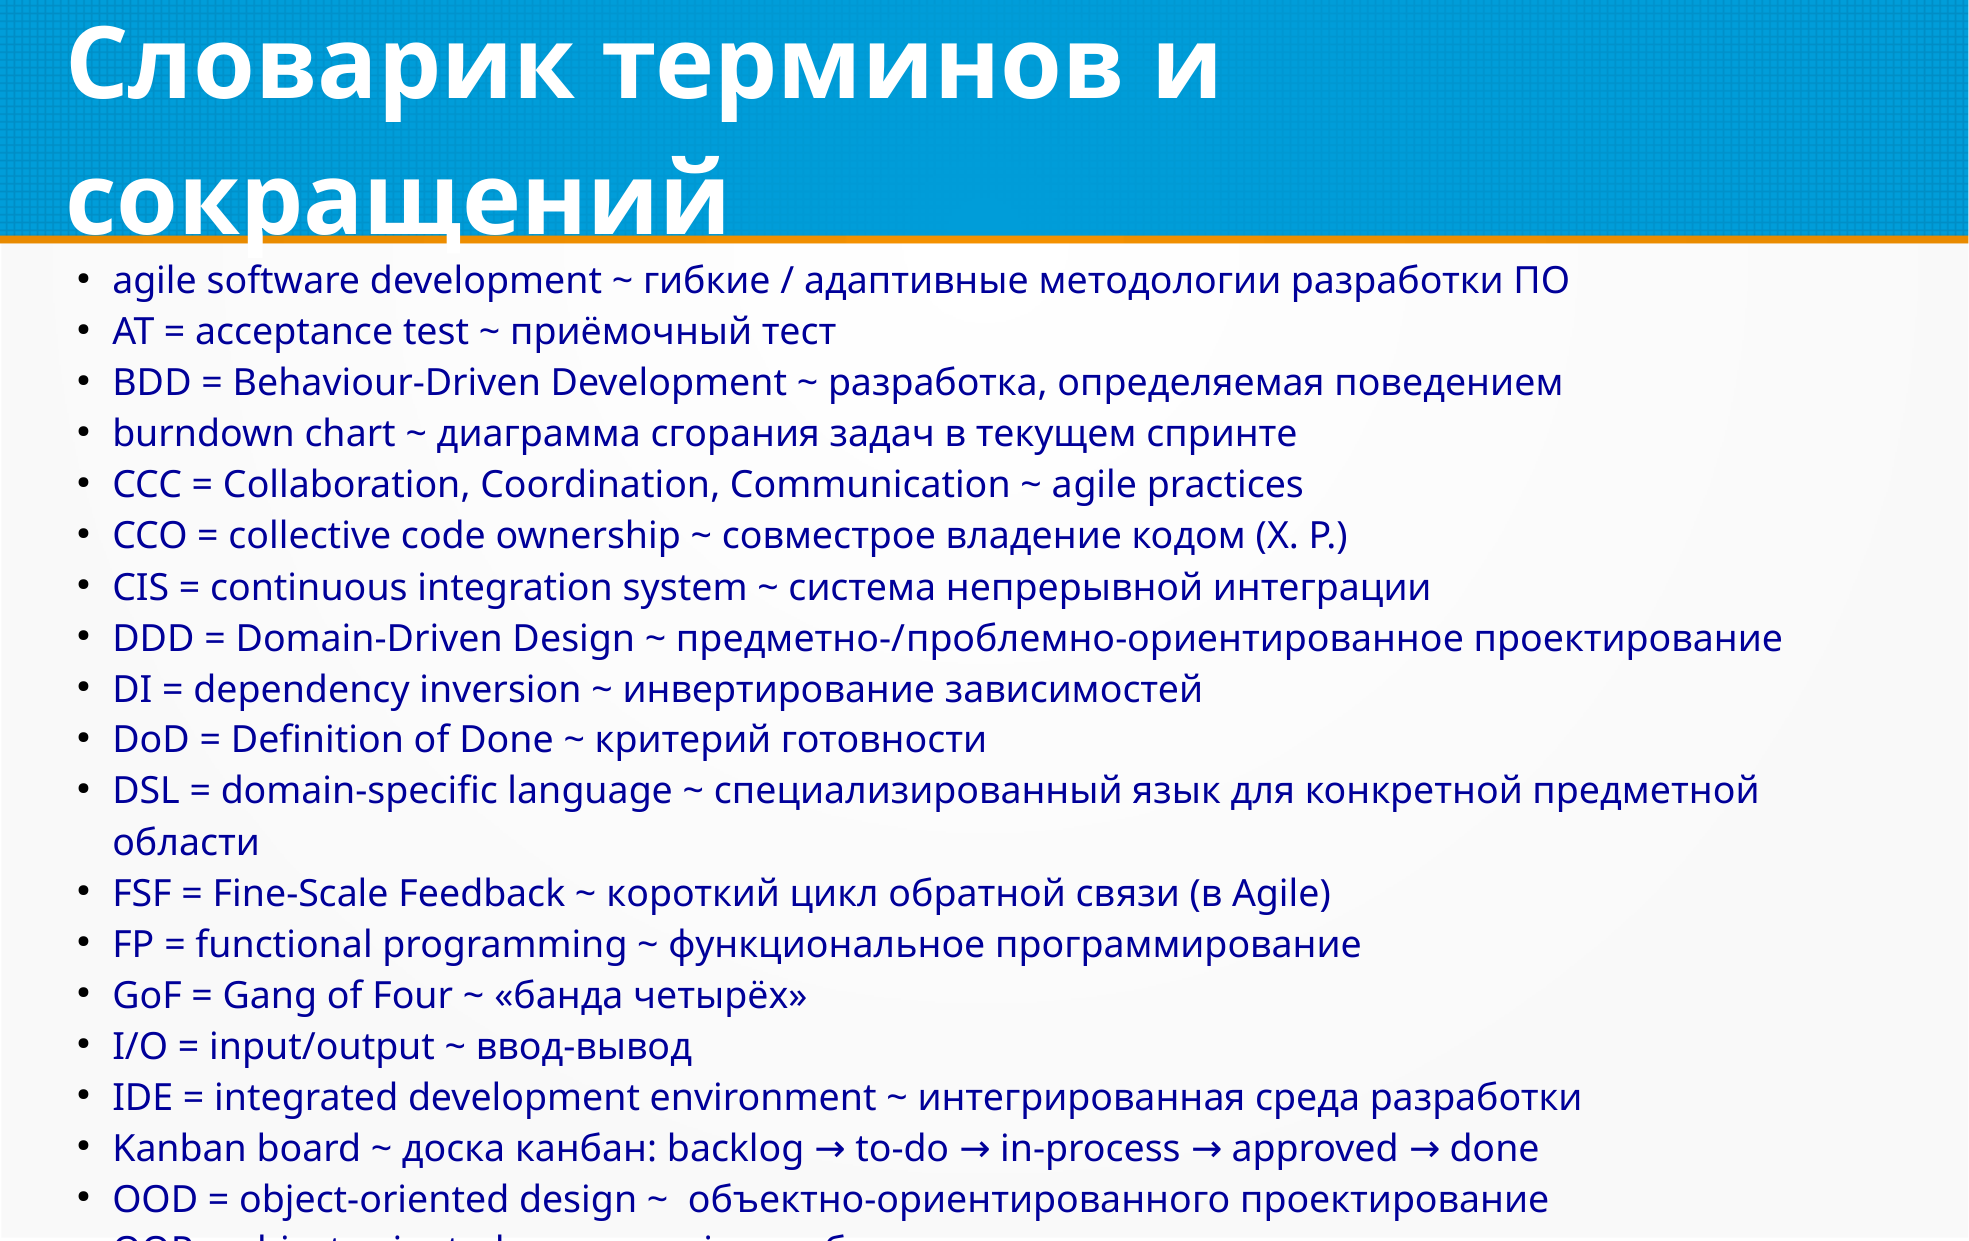

Словарик терминов и сокращений
agile software development ~ гибкие / адаптивные методологии разработки ПО
AT = acceptance test ~ приёмочный тест
BDD = Behaviour-Driven Development ~ разработка, определяемая поведением
burndown chart ~ диаграмма сгорания задач в текущем спринте
CCC = Collaboration, Coordination, Communication ~ agile practices
CCO = collective code ownership ~ совместрое владение кодом (X. P.)
CIS = continuous integration system ~ система непрерывной интеграции
DDD = Domain-Driven Design ~ предметно-/проблемно-ориентированное проектирование
DI = dependency inversion ~ инвертирование зависимостей
DoD = Definition of Done ~ критерий готовности
DSL = domain-specific language ~ специализированный язык для конкретной предметной области
FSF = Fine-Scale Feedback ~ короткий цикл обратной связи (в Agile)
FP = functional programming ~ функциональное программирование
GoF = Gang of Four ~ «банда четырёх»
I/O = input/output ~ ввод-вывод
IDE = integrated development environment ~ интегрированная среда разработки
Kanban board ~ доска канбан: backlog → to-do → in-process → approved → done
OOD = object-oriented design ~ объектно-ориентированного проектирование
OOP = object-oriented programming ~ объектно-ориентированное программирование